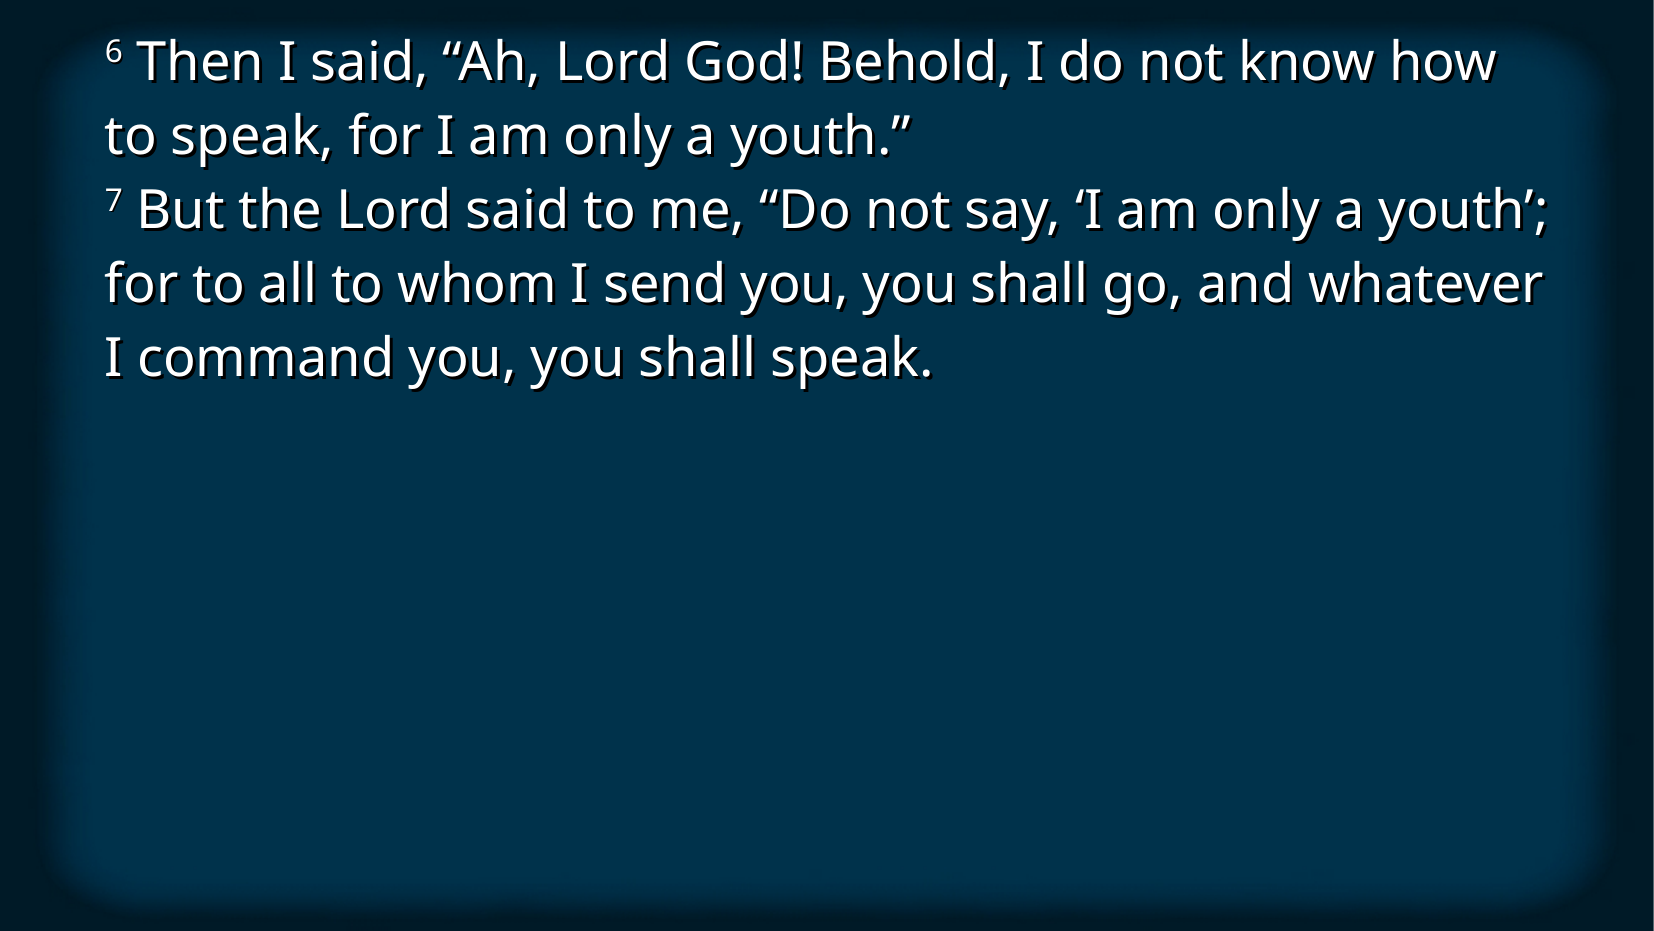

6 Then I said, “Ah, Lord God! Behold, I do not know how to speak, for I am only a youth.”
7 But the Lord said to me, “Do not say, ‘I am only a youth’;
for to all to whom I send you, you shall go, and whatever I command you, you shall speak.